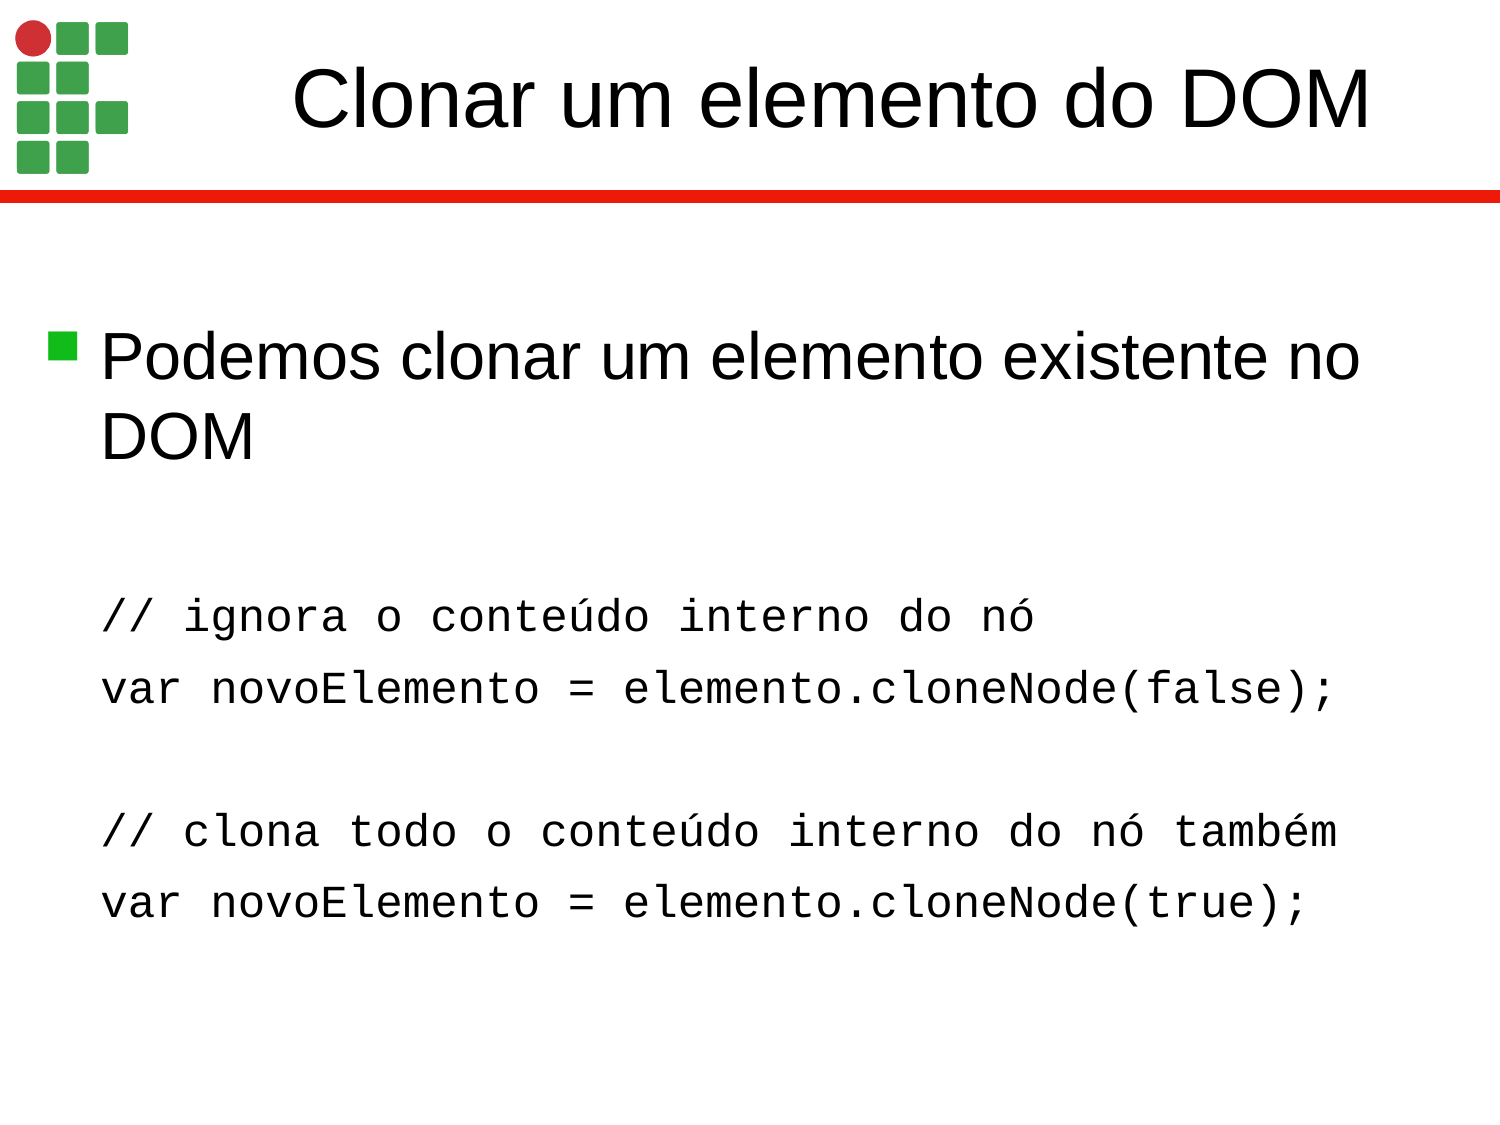

# Clonar um elemento do DOM
Podemos clonar um elemento existente no DOM
// ignora o conteúdo interno do nó
var novoElemento = elemento.cloneNode(false);
// clona todo o conteúdo interno do nó também
var novoElemento = elemento.cloneNode(true);